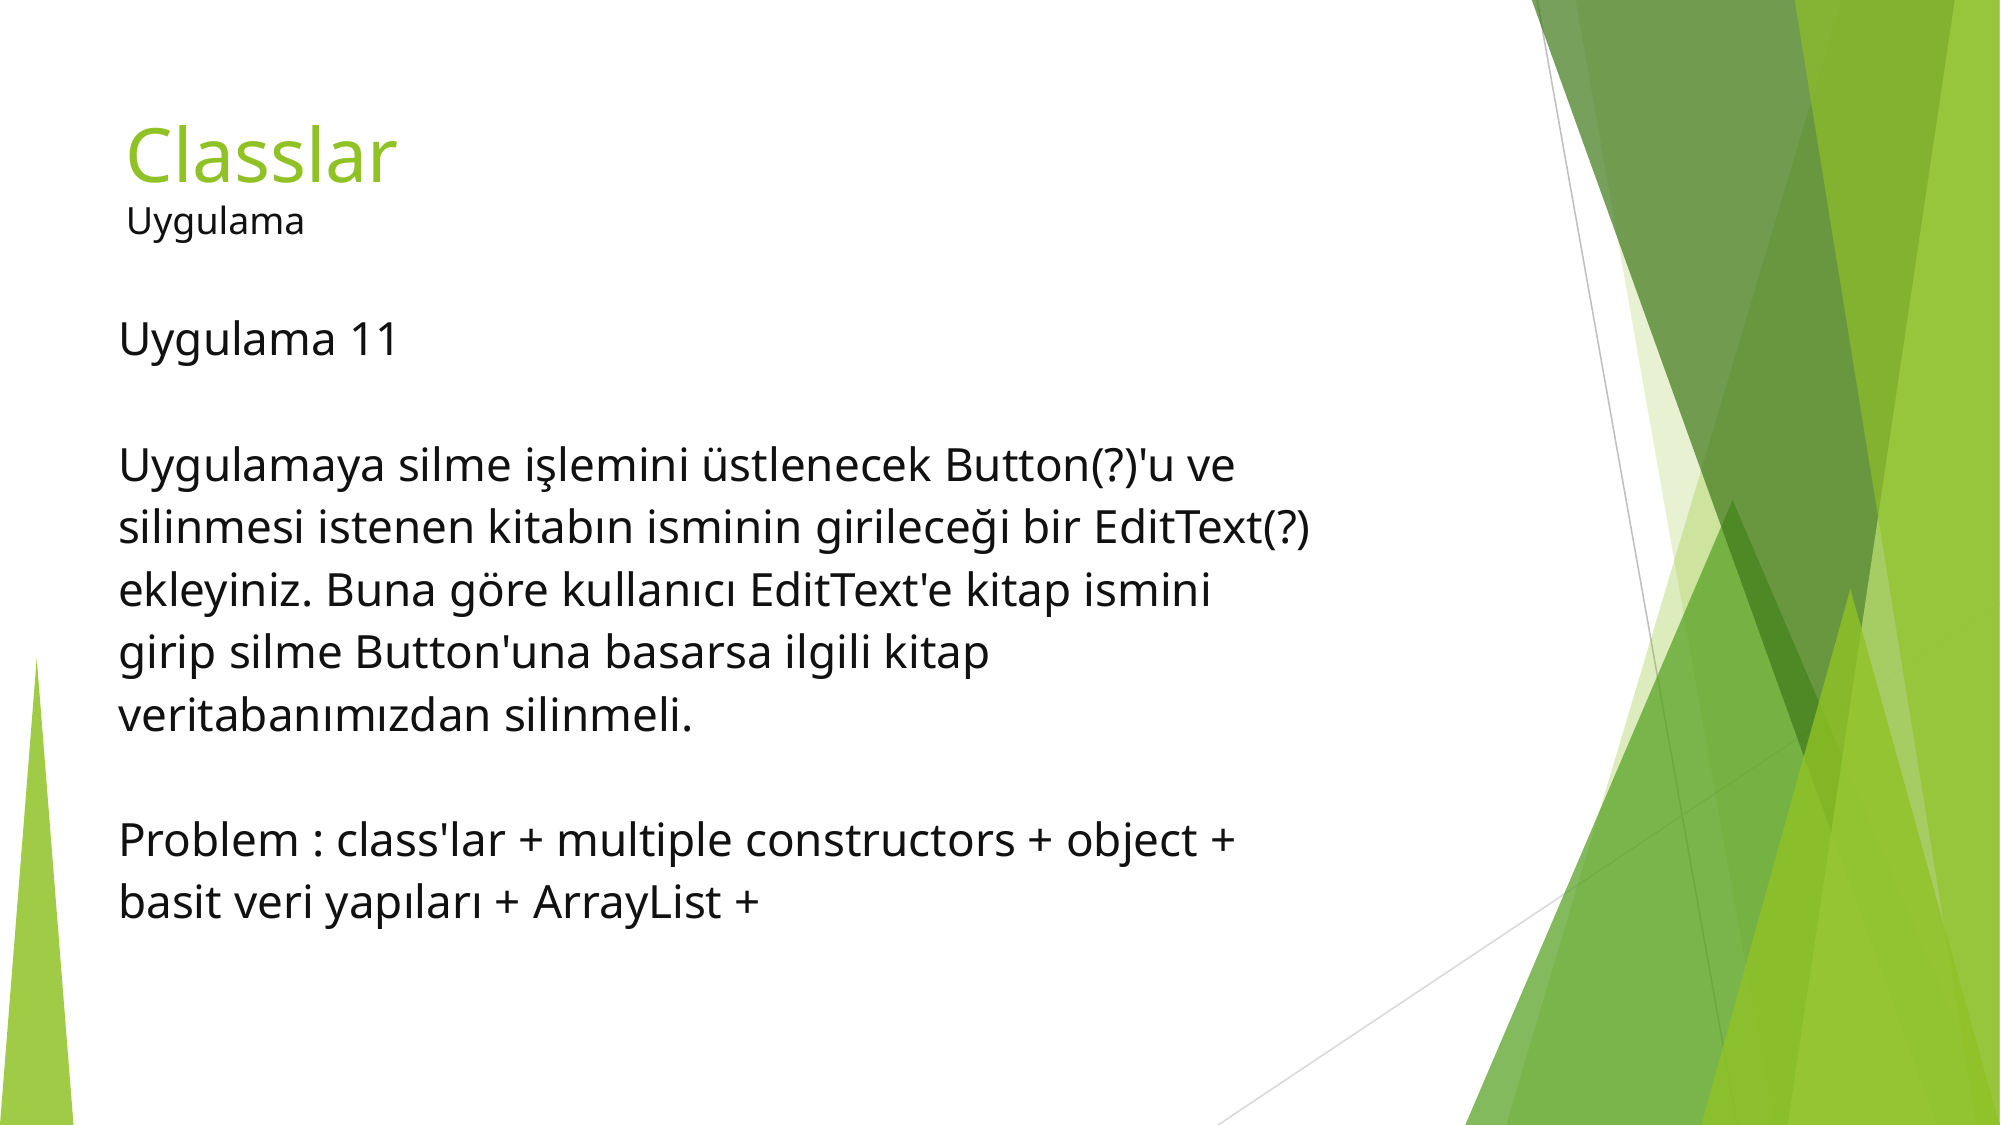

# Classlar Uygulama
Uygulama 11
Uygulamaya silme işlemini üstlenecek Button(?)'u ve silinmesi istenen kitabın isminin girileceği bir EditText(?) ekleyiniz. Buna göre kullanıcı EditText'e kitap ismini girip silme Button'una basarsa ilgili kitap veritabanımızdan silinmeli.
Problem : class'lar + multiple constructors + object + basit veri yapıları + ArrayList +